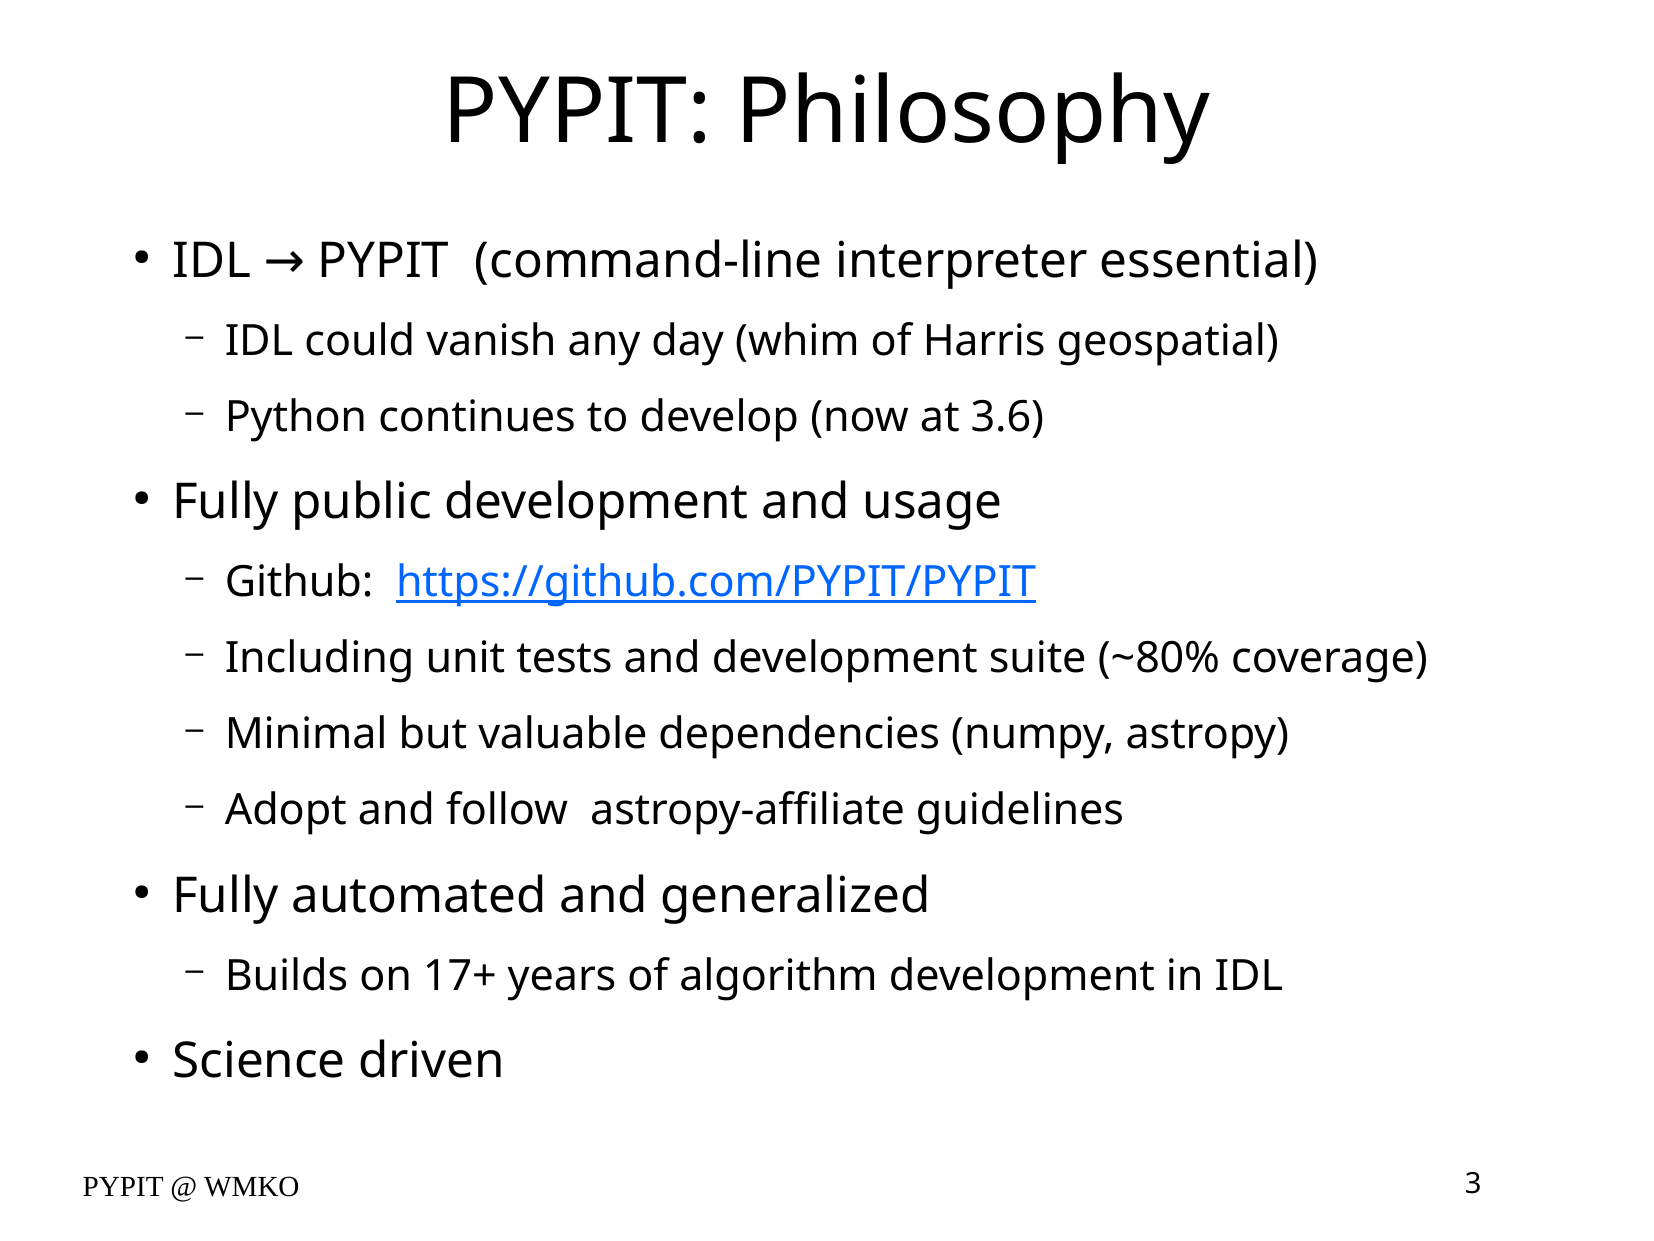

# PYPIT: Philosophy
IDL → PYPIT (command-line interpreter essential)
IDL could vanish any day (whim of Harris geospatial)
Python continues to develop (now at 3.6)
Fully public development and usage
Github: https://github.com/PYPIT/PYPIT
Including unit tests and development suite (~80% coverage)
Minimal but valuable dependencies (numpy, astropy)
Adopt and follow astropy-affiliate guidelines
Fully automated and generalized
Builds on 17+ years of algorithm development in IDL
Science driven